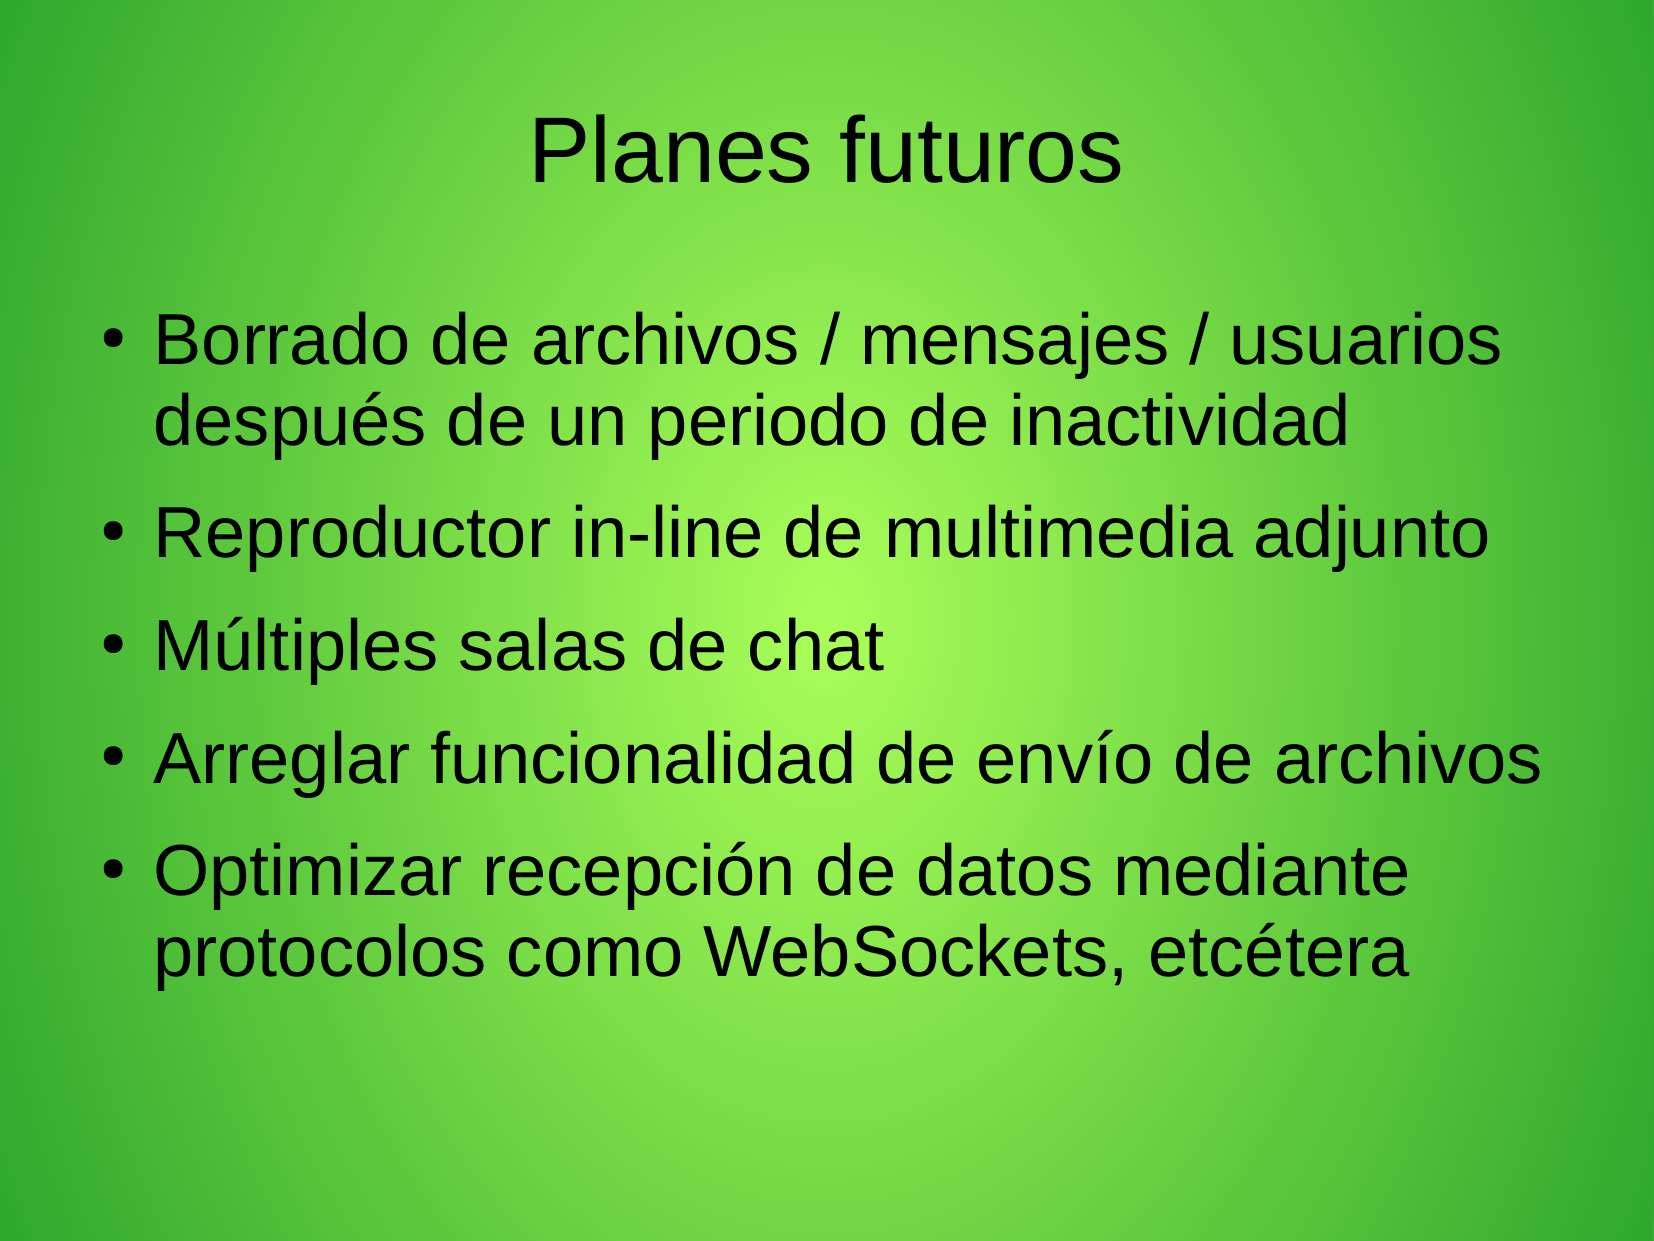

# Planes futuros
Borrado de archivos / mensajes / usuarios después de un periodo de inactividad
Reproductor in-line de multimedia adjunto
Múltiples salas de chat
Arreglar funcionalidad de envío de archivos
Optimizar recepción de datos mediante protocolos como WebSockets, etcétera